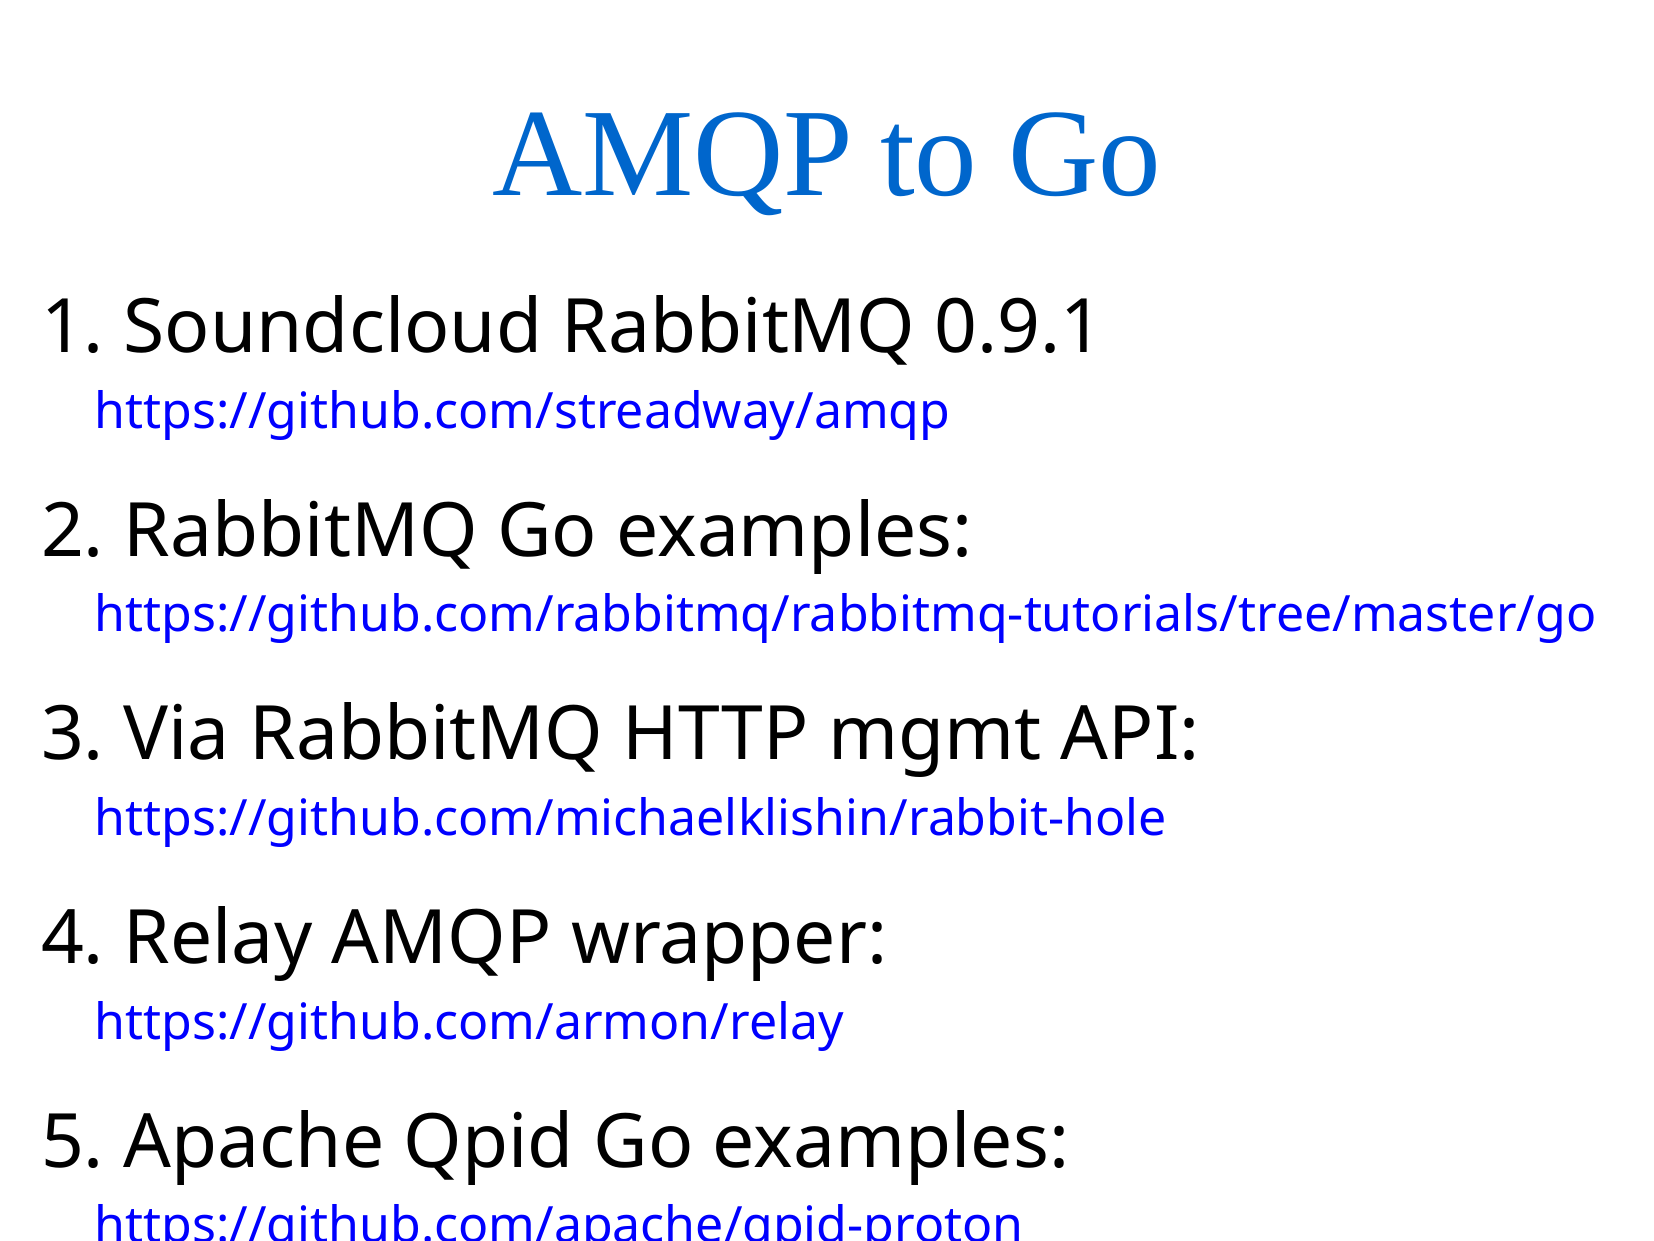

# AMQP to Go
 Soundcloud RabbitMQ 0.9.1
https://github.com/streadway/amqp
 RabbitMQ Go examples: https://github.com/rabbitmq/rabbitmq-tutorials/tree/master/go
 Via RabbitMQ HTTP mgmt API: https://github.com/michaelklishin/rabbit-hole
 Relay AMQP wrapper: https://github.com/armon/relay
 Apache Qpid Go examples:
https://github.com/apache/qpid-proton